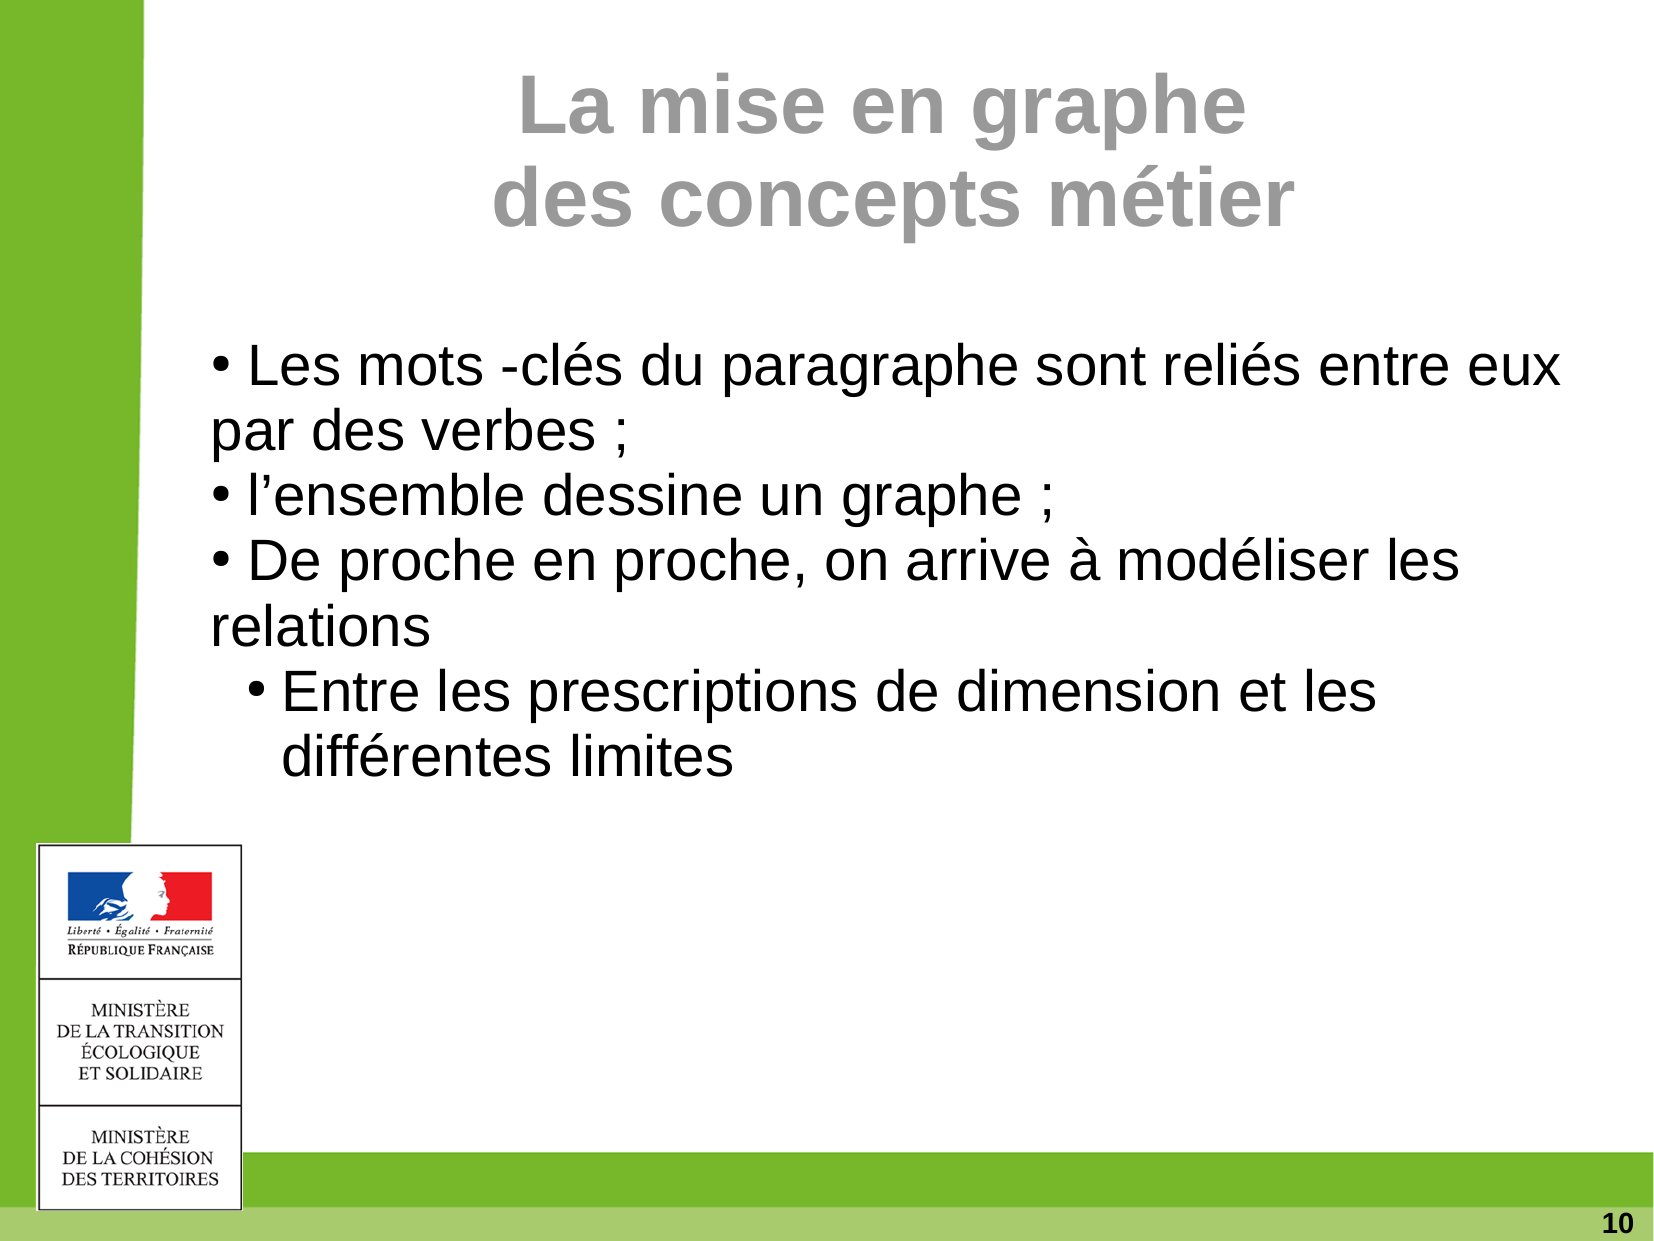

# La mise en graphe des concepts métier
 Les mots -clés du paragraphe sont reliés entre eux par des verbes ;
 l’ensemble dessine un graphe ;
 De proche en proche, on arrive à modéliser les relations
Entre les prescriptions de dimension et les différentes limites